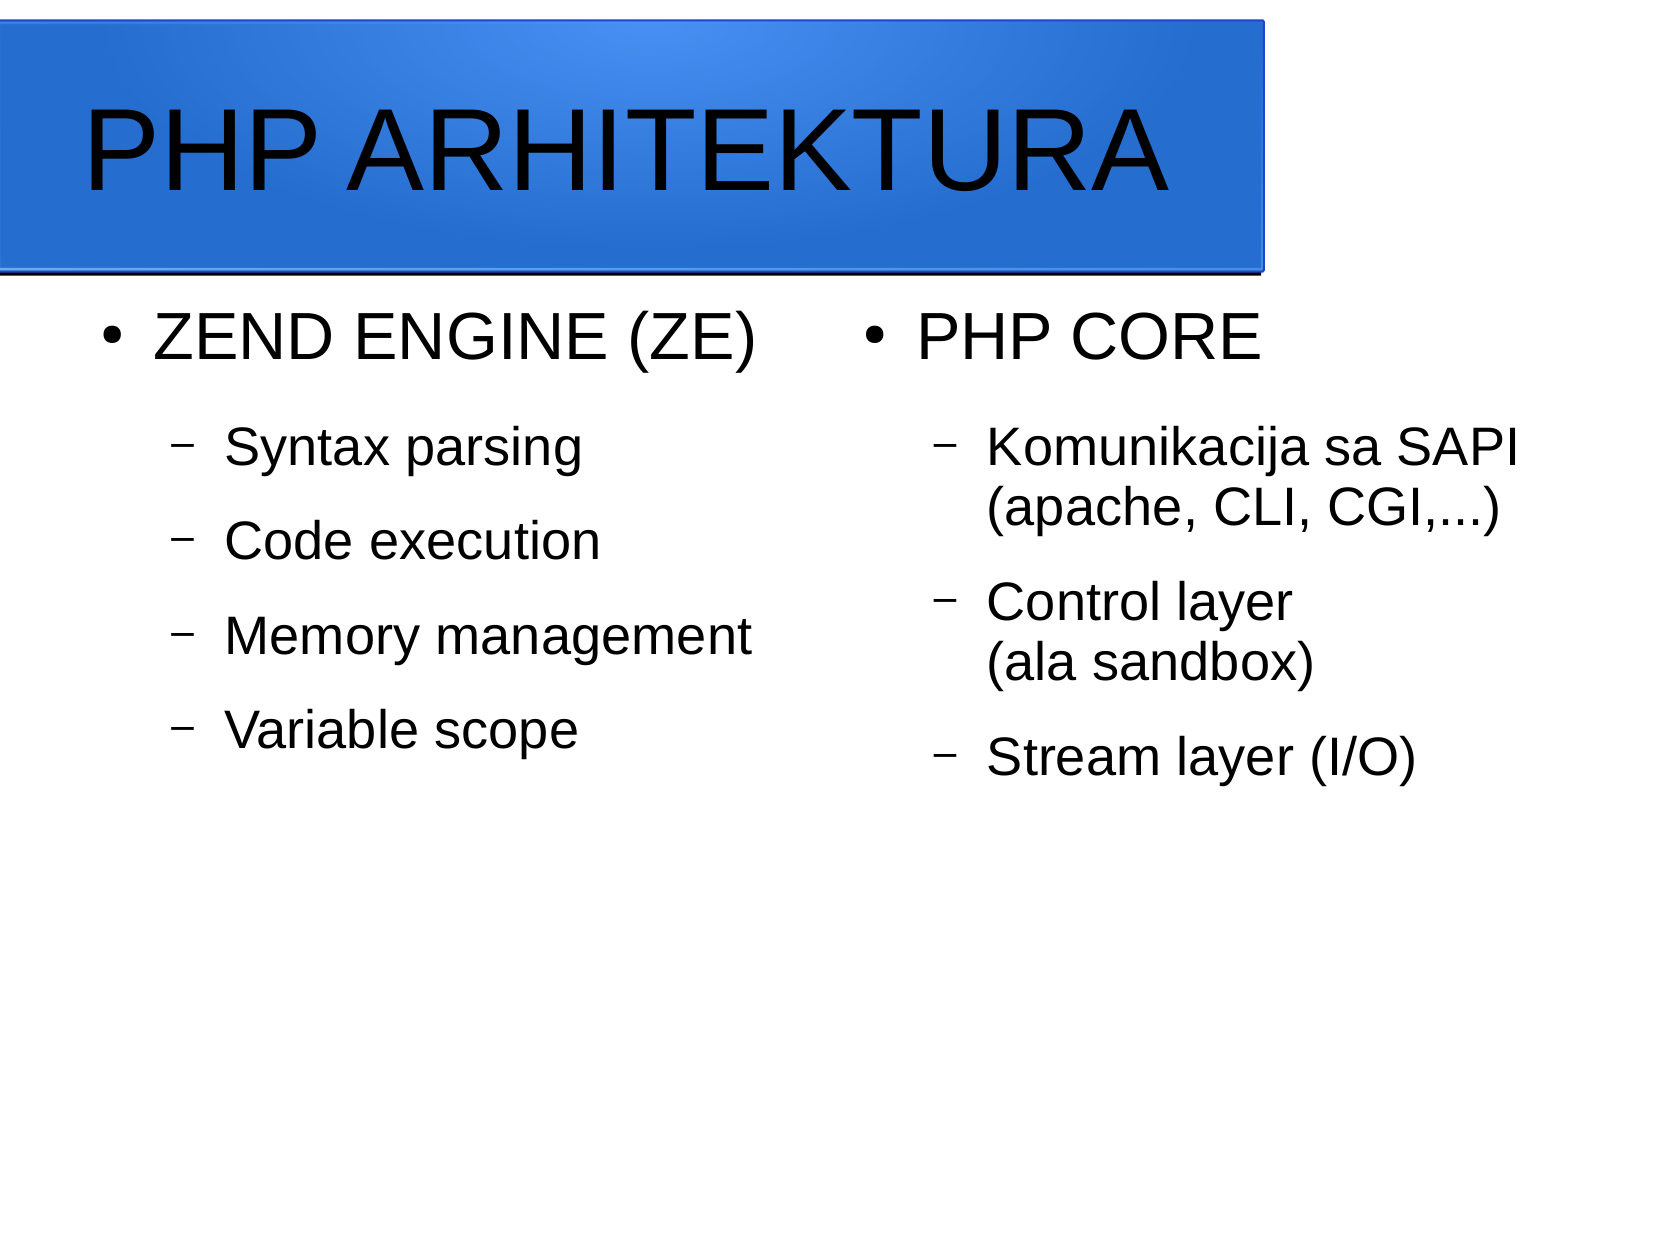

# PHP ARHITEKTURA
ZEND ENGINE (ZE)
Syntax parsing
Code execution
Memory management
Variable scope
PHP CORE
Komunikacija sa SAPI
(apache, CLI, CGI,...)
Control layer
(ala sandbox)
Stream layer (I/O)